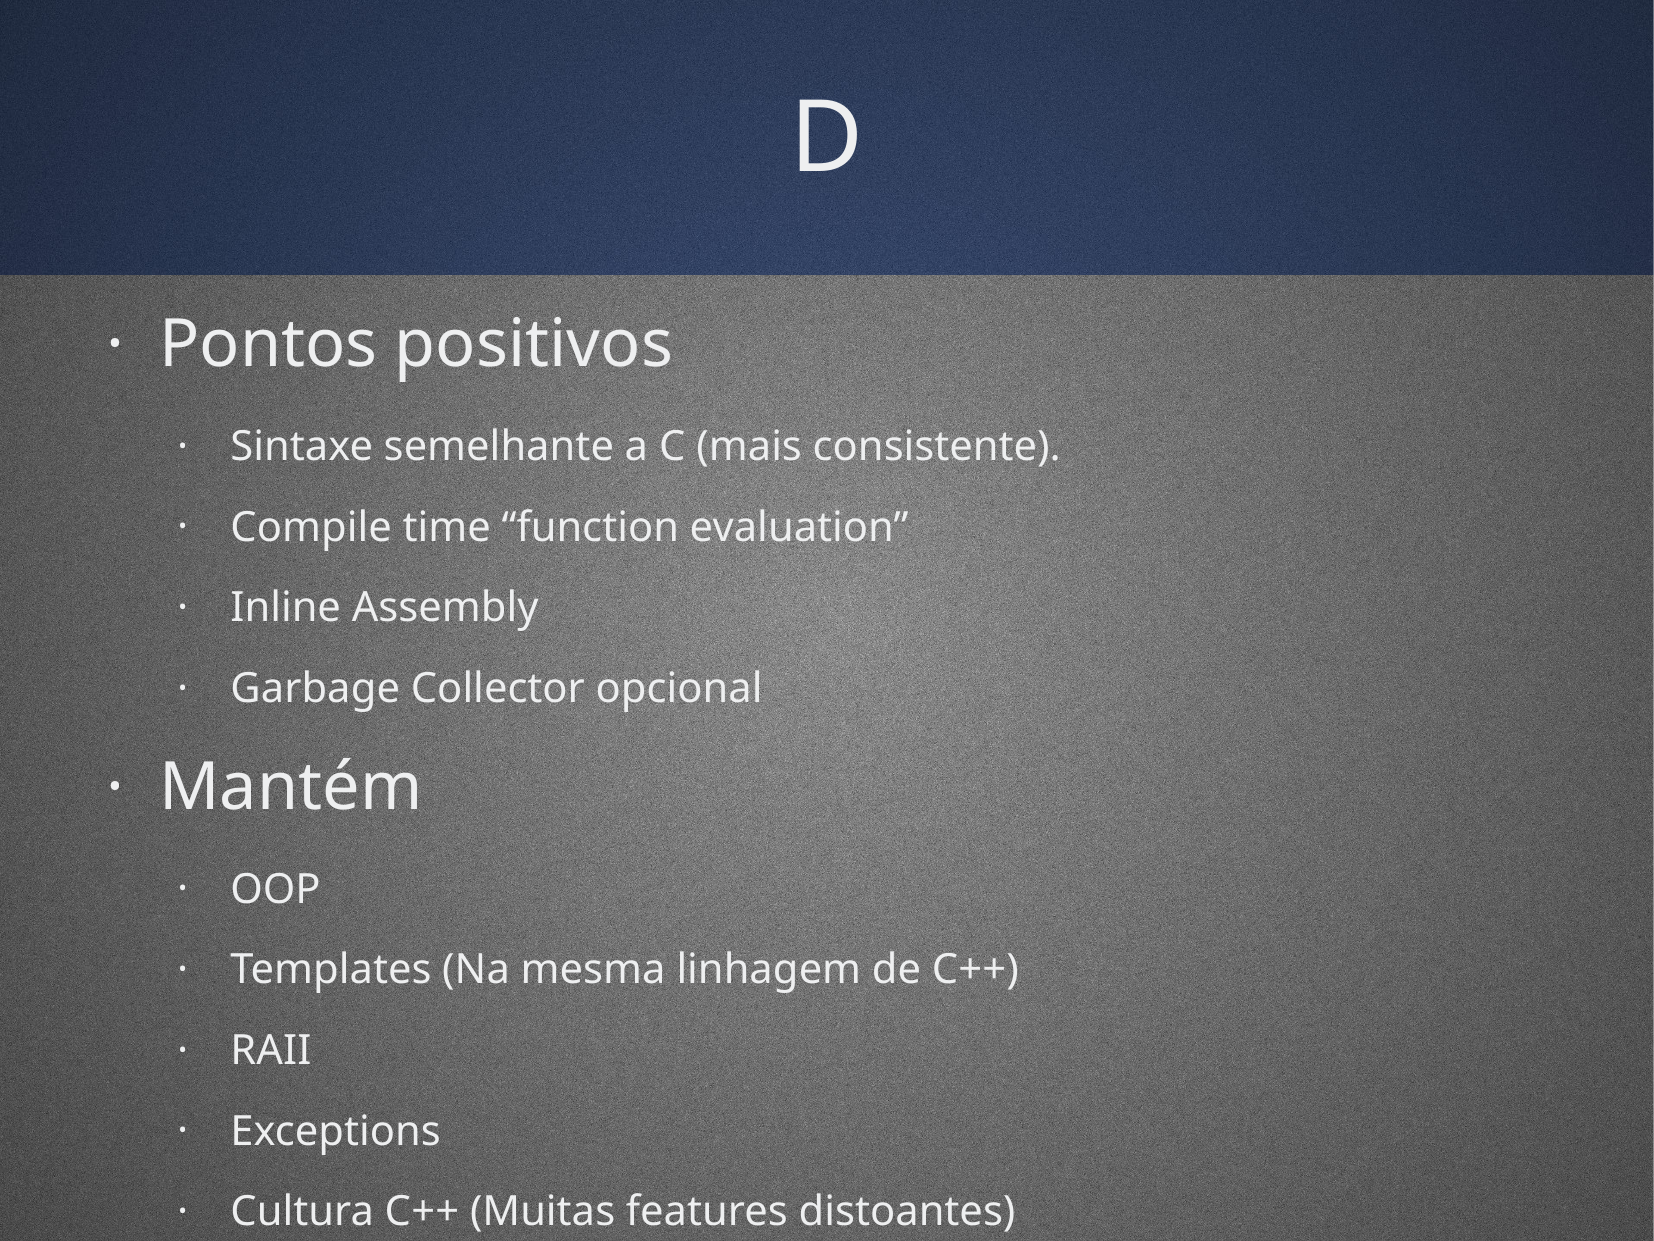

# D
Pontos positivos
Sintaxe semelhante a C (mais consistente).
Compile time “function evaluation”
Inline Assembly
Garbage Collector opcional
Mantém
OOP
Templates (Na mesma linhagem de C++)
RAII
Exceptions
Cultura C++ (Muitas features distoantes)
Tenta ser “Better C++”